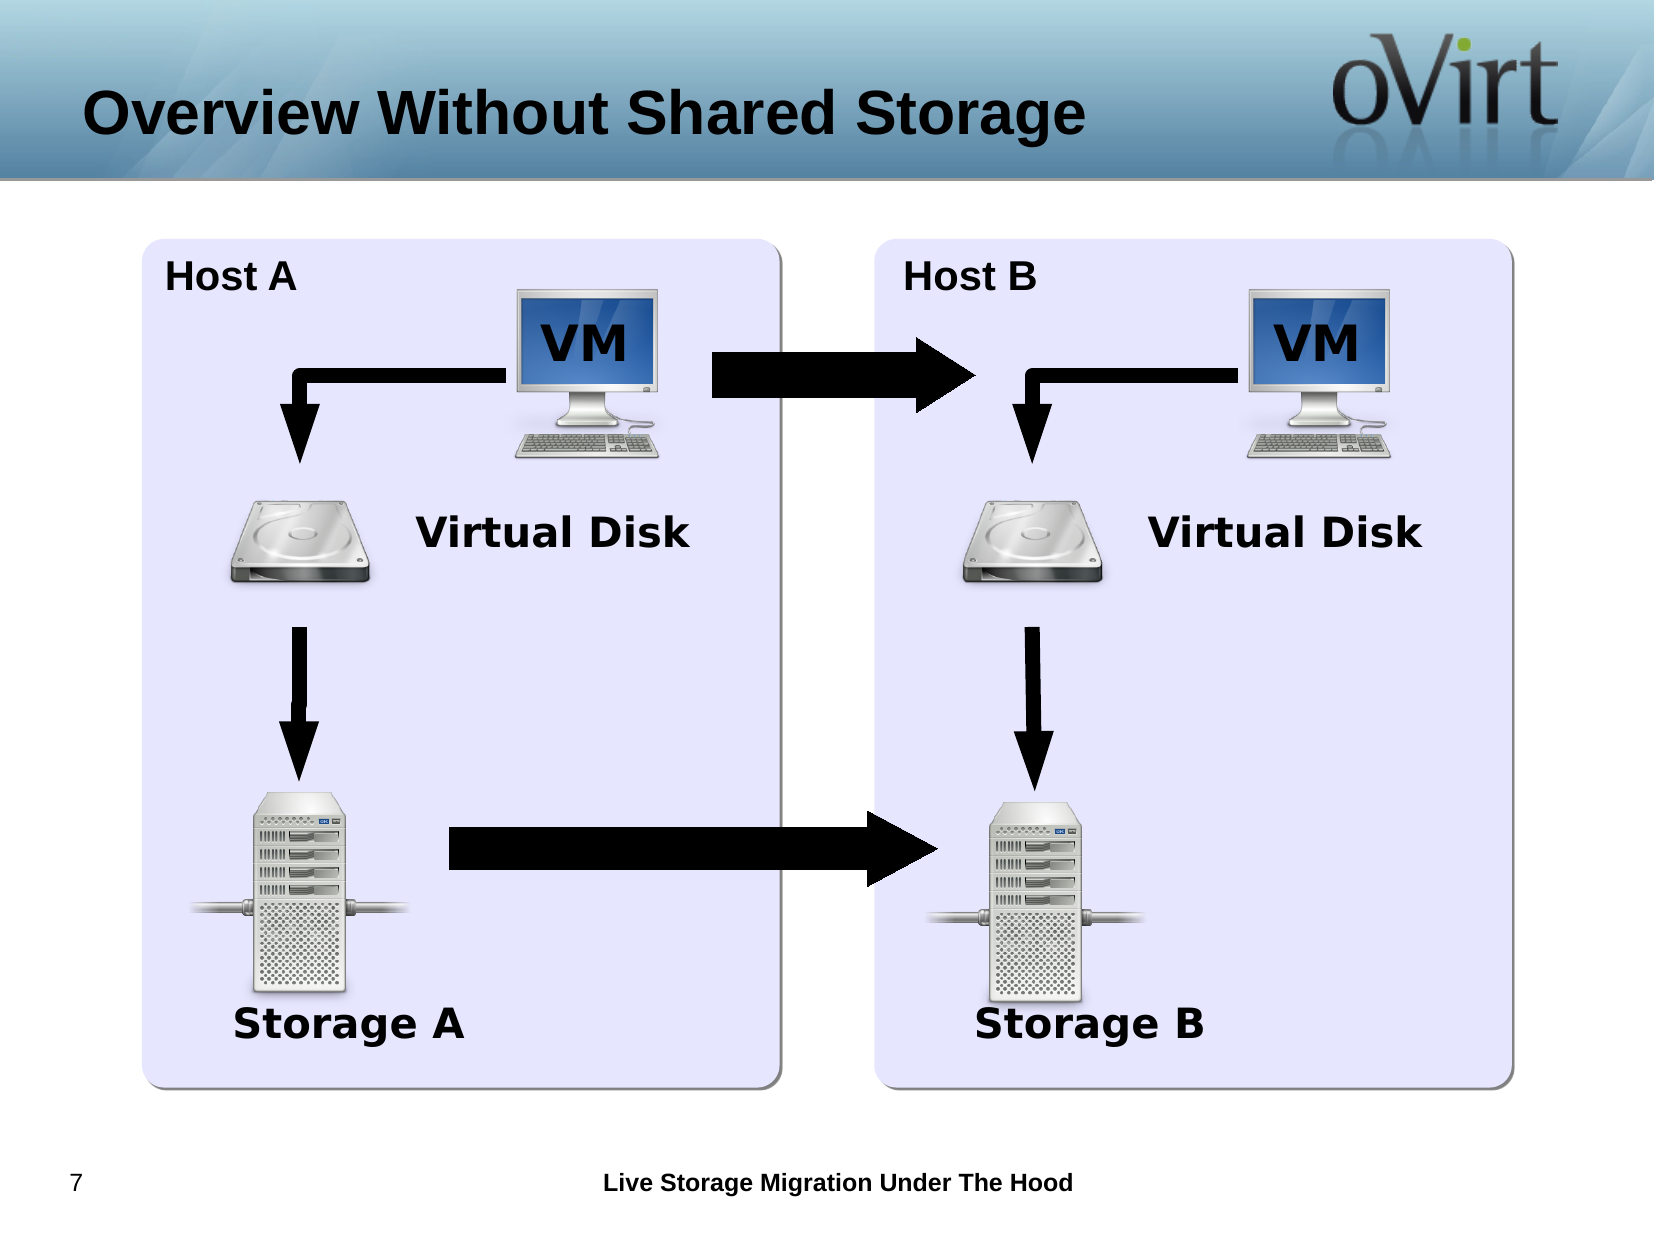

# Overview Without Shared Storage
Host A
Host B
VM
VM
Virtual Disk
Virtual Disk
Storage A
Storage B